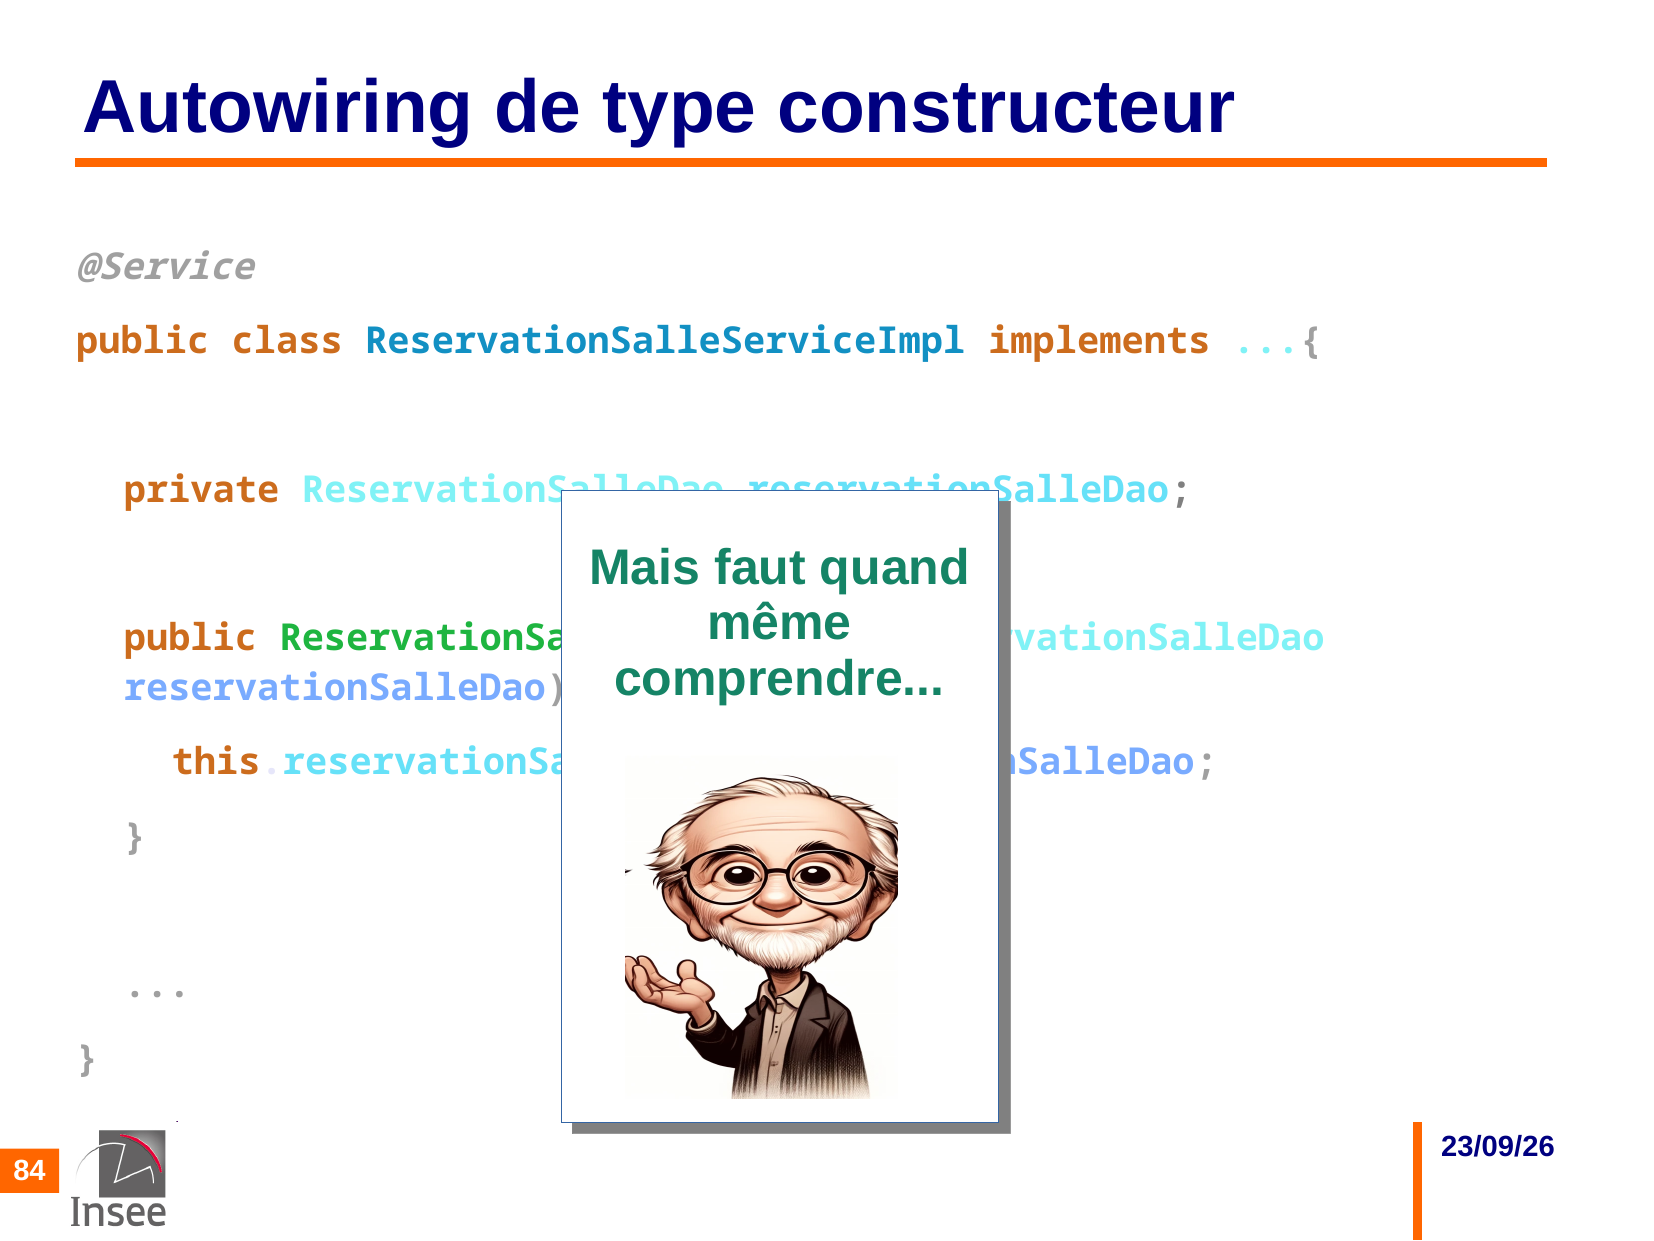

# Autowiring de type constructeur
@Service
public class ReservationSalleServiceImpl implements ...{
private ReservationSalleDao reservationSalleDao;
public ReservationSalleServiceImpl(ReservationSalleDao reservationSalleDao) {
this.reservationSalleDao = reservationSalleDao;
}
...
}
Mais faut quand même comprendre...
84